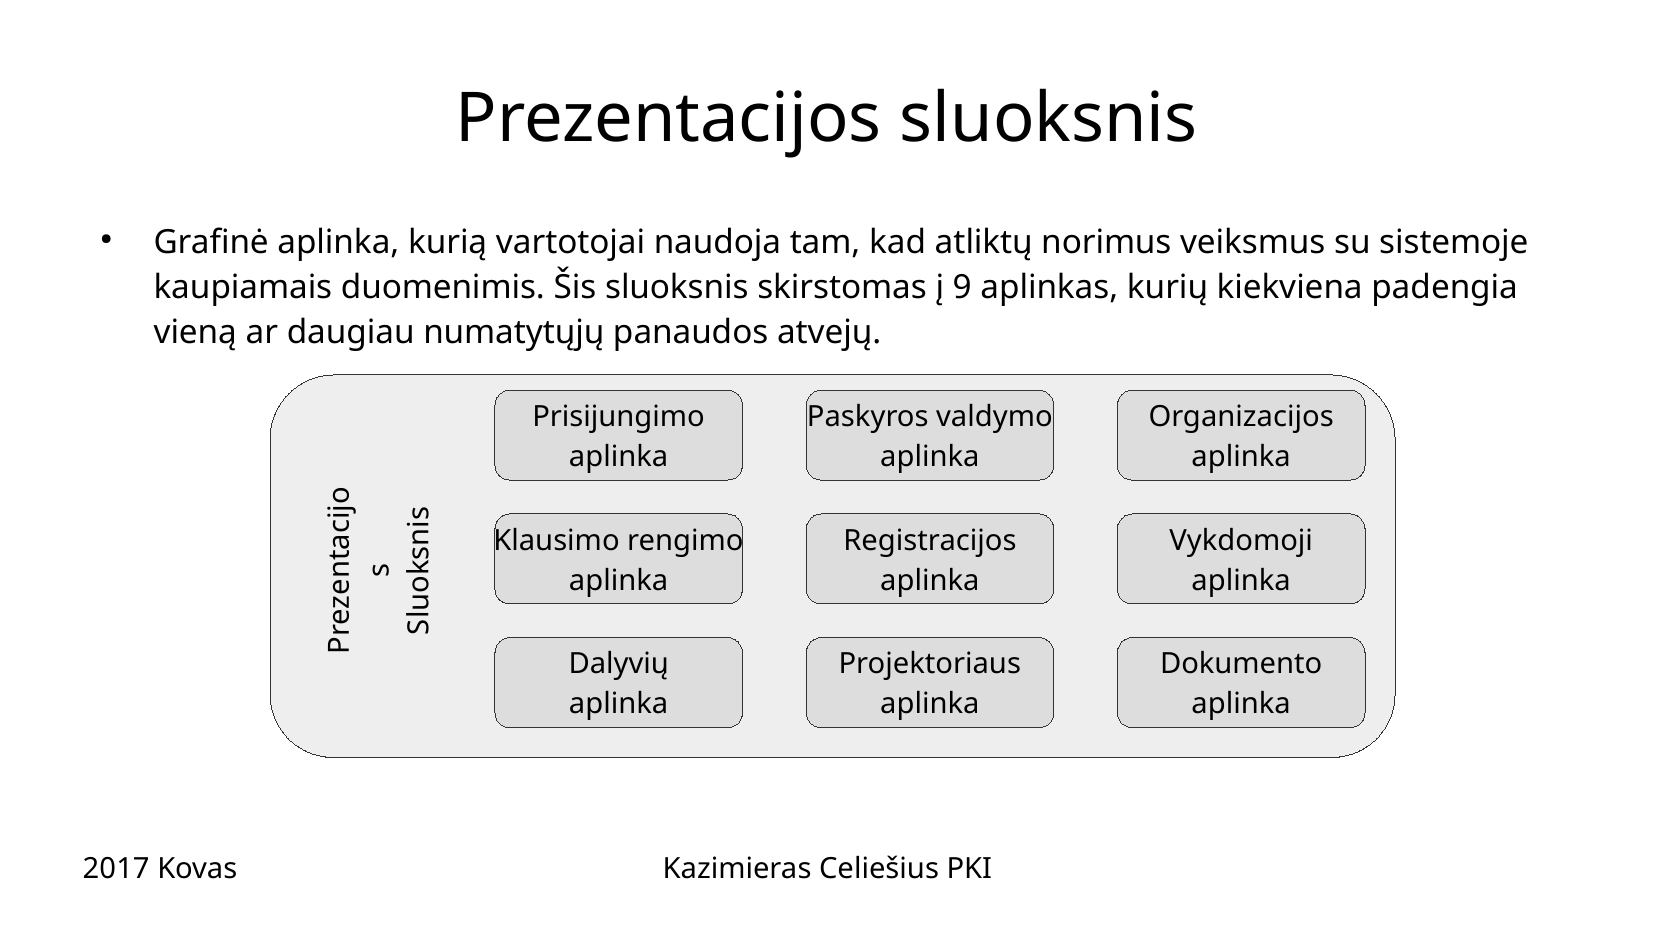

# Prezentacijos sluoksnis
Grafinė aplinka, kurią vartotojai naudoja tam, kad atliktų norimus veiksmus su sistemoje kaupiamais duomenimis. Šis sluoksnis skirstomas į 9 aplinkas, kurių kiekviena padengia vieną ar daugiau numatytųjų panaudos atvejų.
Prisijungimo
aplinka
Paskyros valdymo
aplinka
Organizacijos
aplinka
Prezentacijos
Sluoksnis
Klausimo rengimo
aplinka
Registracijos
aplinka
Vykdomoji
aplinka
Dalyvių
aplinka
Projektoriaus
aplinka
Dokumento
aplinka
2017 Kovas
Kazimieras Celiešius PKI